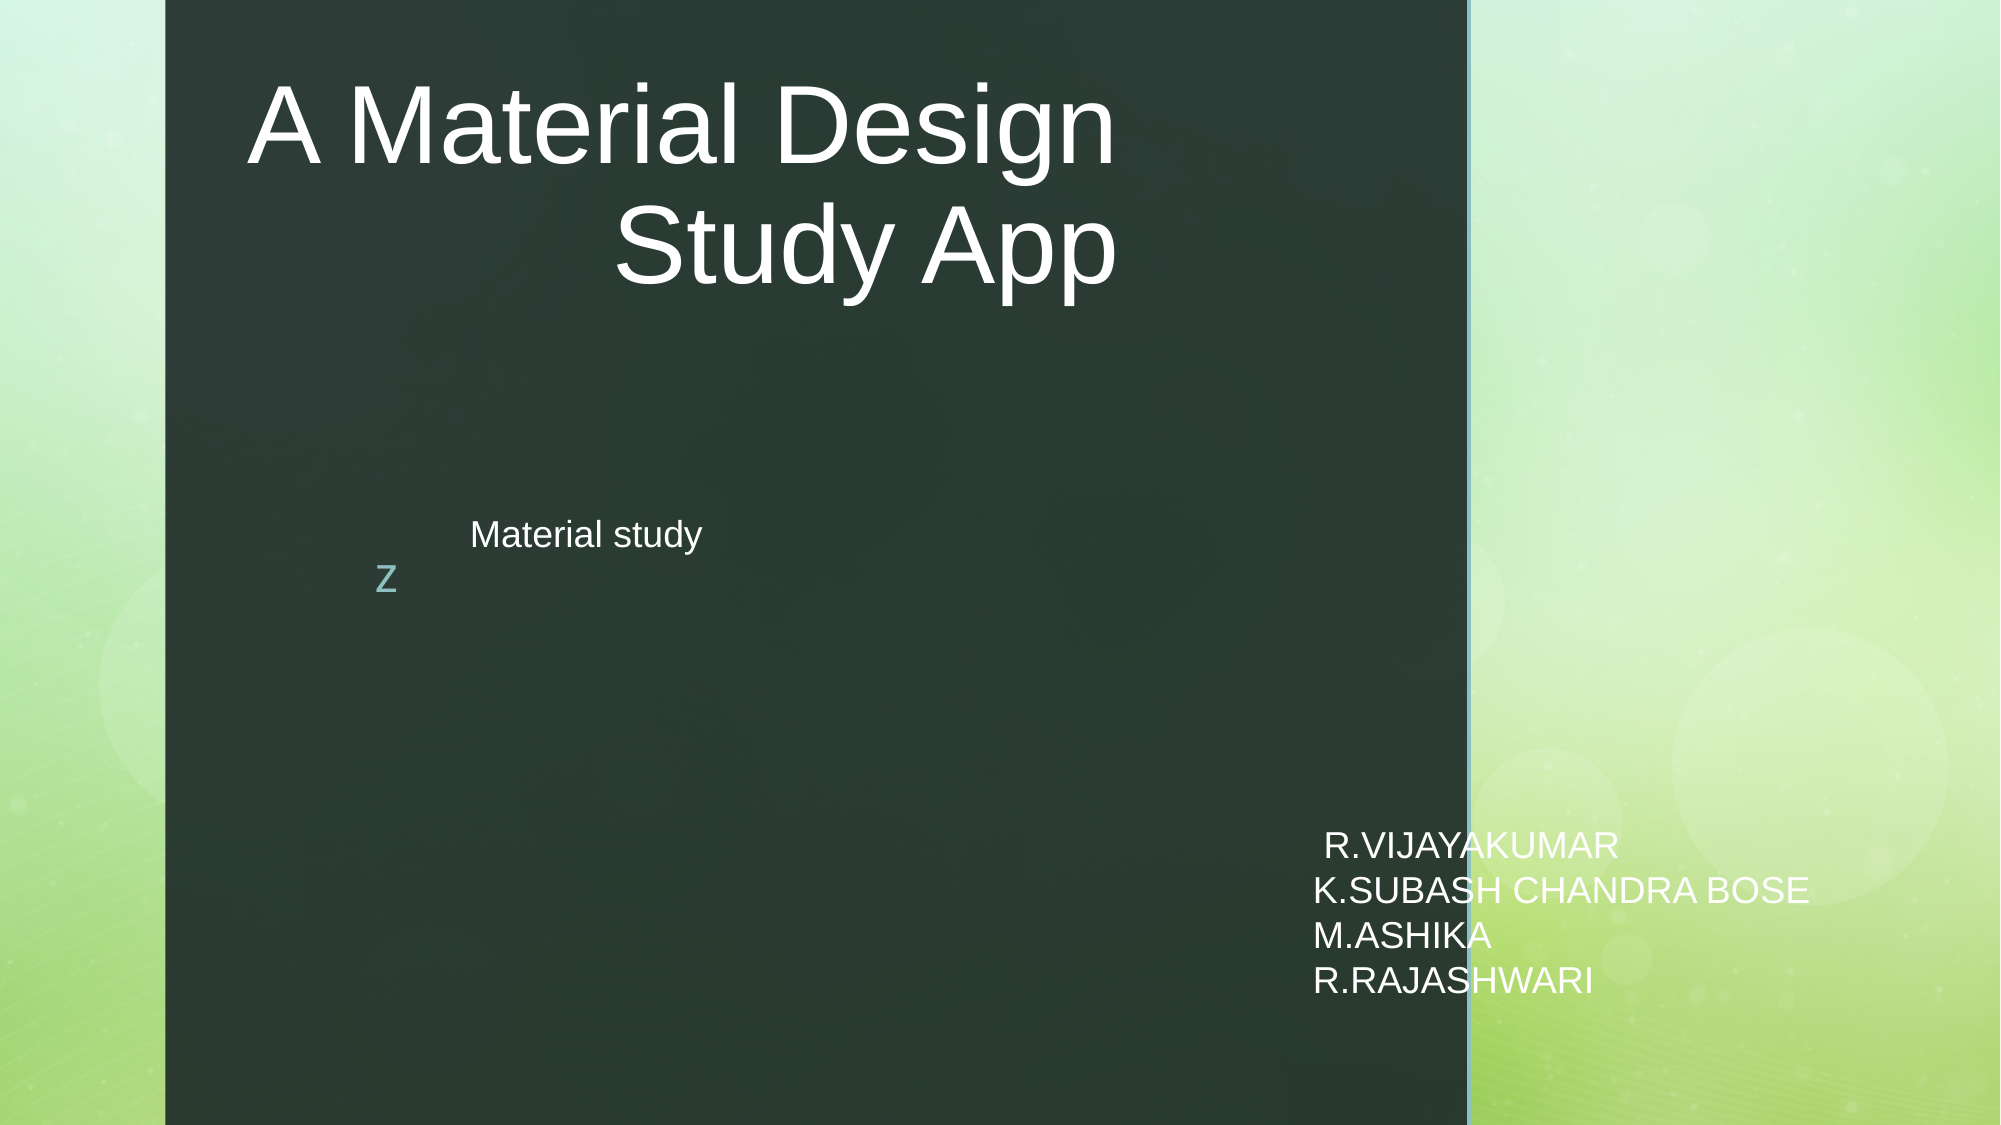

# A Material Design Study App
Material study
 R.VIJAYAKUMAR
K.SUBASH CHANDRA BOSE
M.ASHIKA
R.RAJASHWARI